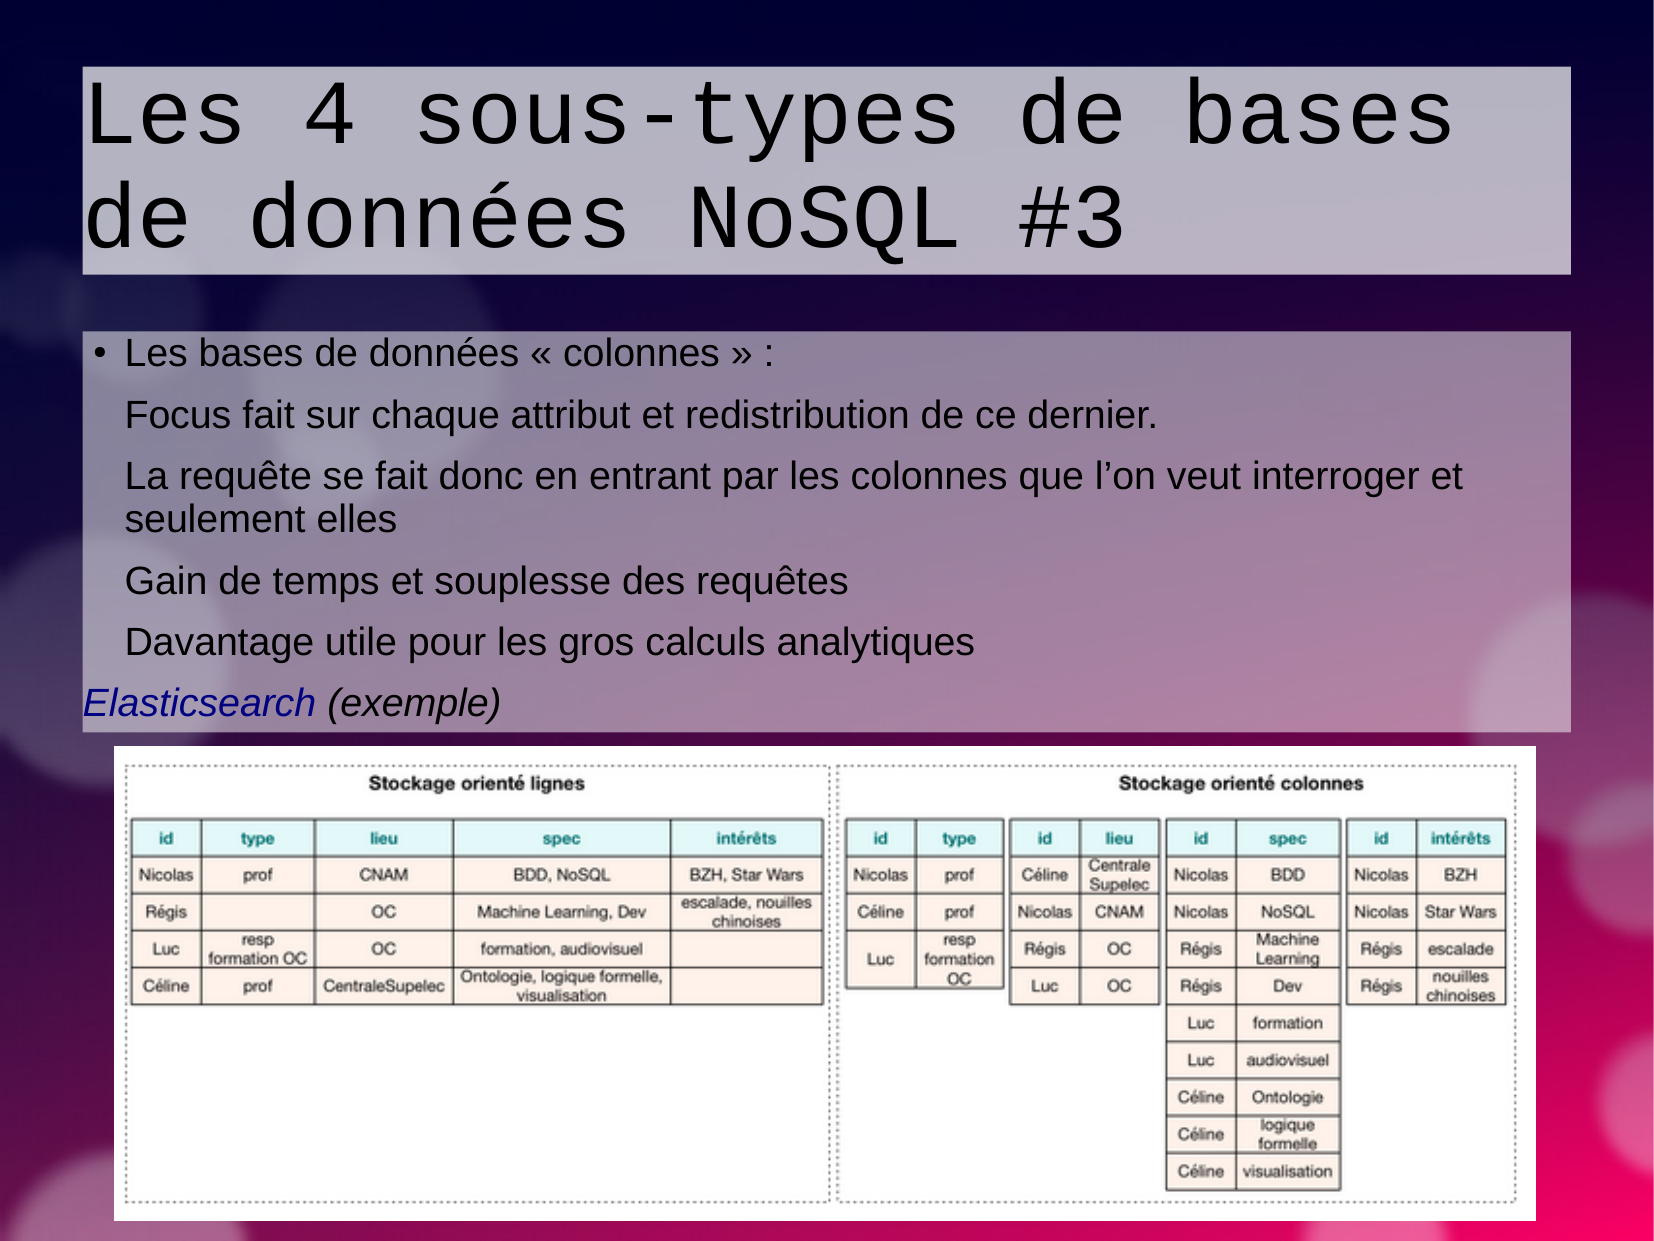

# Les 4 sous-types de bases de données NoSQL #3
Les bases de données « colonnes » :
Focus fait sur chaque attribut et redistribution de ce dernier.
La requête se fait donc en entrant par les colonnes que l’on veut interroger et seulement elles
Gain de temps et souplesse des requêtes
Davantage utile pour les gros calculs analytiques
Elasticsearch (exemple)